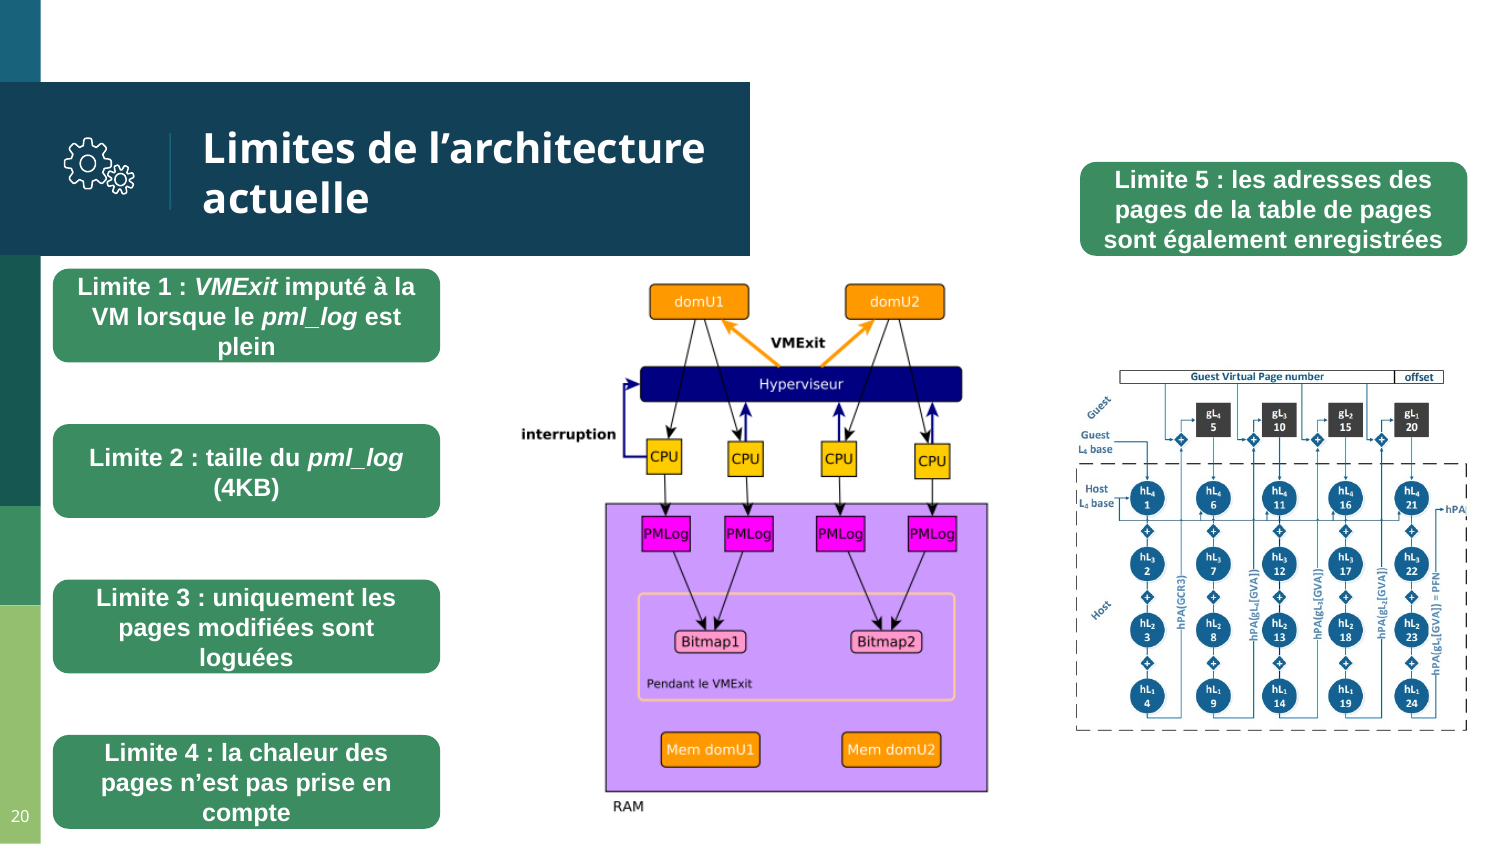

# Limites de l’architecture actuelle
Limite 5 : les adresses des pages de la table de pages sont également enregistrées
Limite 1 : VMExit imputé à la VM lorsque le pml_log est plein
Limite 2 : taille du pml_log (4KB)
Limite 3 : uniquement les pages modifiées sont loguées
Limite 4 : la chaleur des pages n’est pas prise en compte